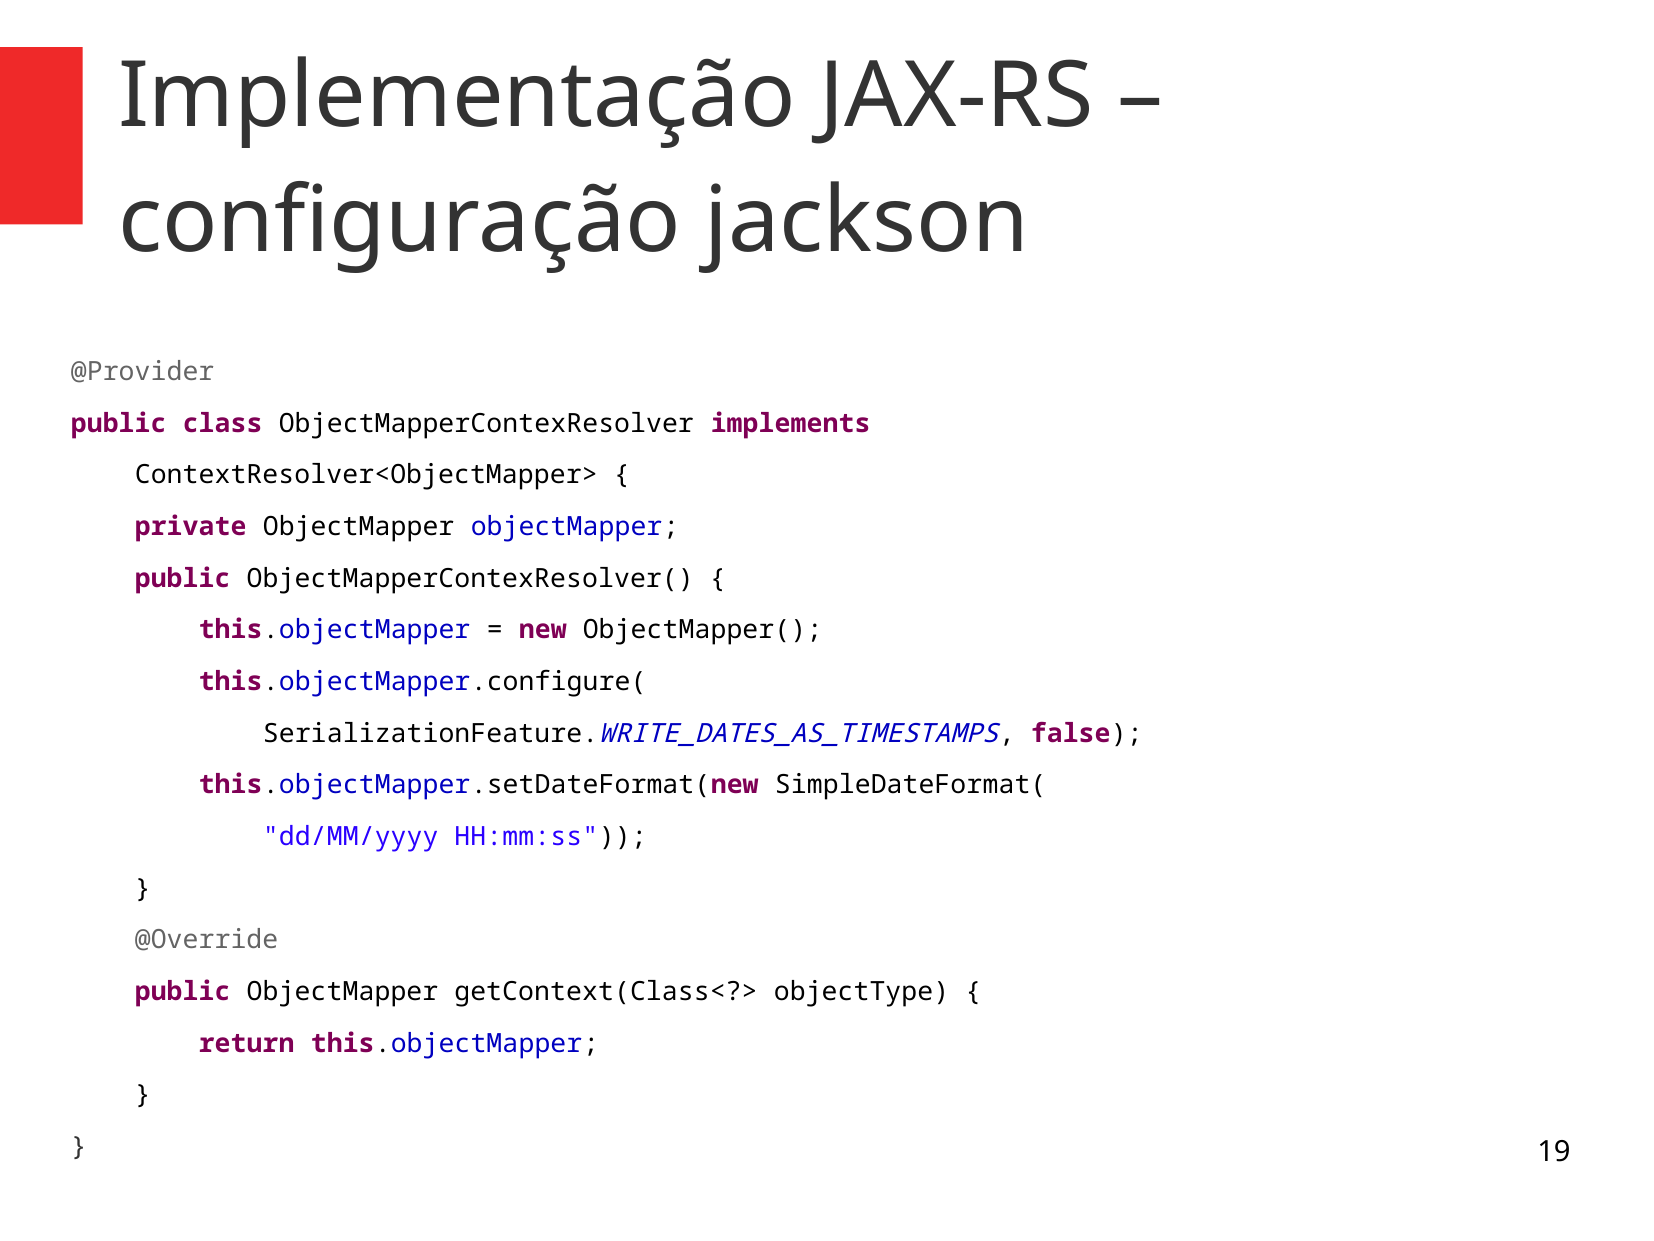

# Implementação JAX-RS – configuração jackson
@Provider
public class ObjectMapperContexResolver implements
 ContextResolver<ObjectMapper> {
 private ObjectMapper objectMapper;
 public ObjectMapperContexResolver() {
 this.objectMapper = new ObjectMapper();
 this.objectMapper.configure(
 SerializationFeature.WRITE_DATES_AS_TIMESTAMPS, false);
 this.objectMapper.setDateFormat(new SimpleDateFormat(
 "dd/MM/yyyy HH:mm:ss"));
 }
 @Override
 public ObjectMapper getContext(Class<?> objectType) {
 return this.objectMapper;
 }
}
19